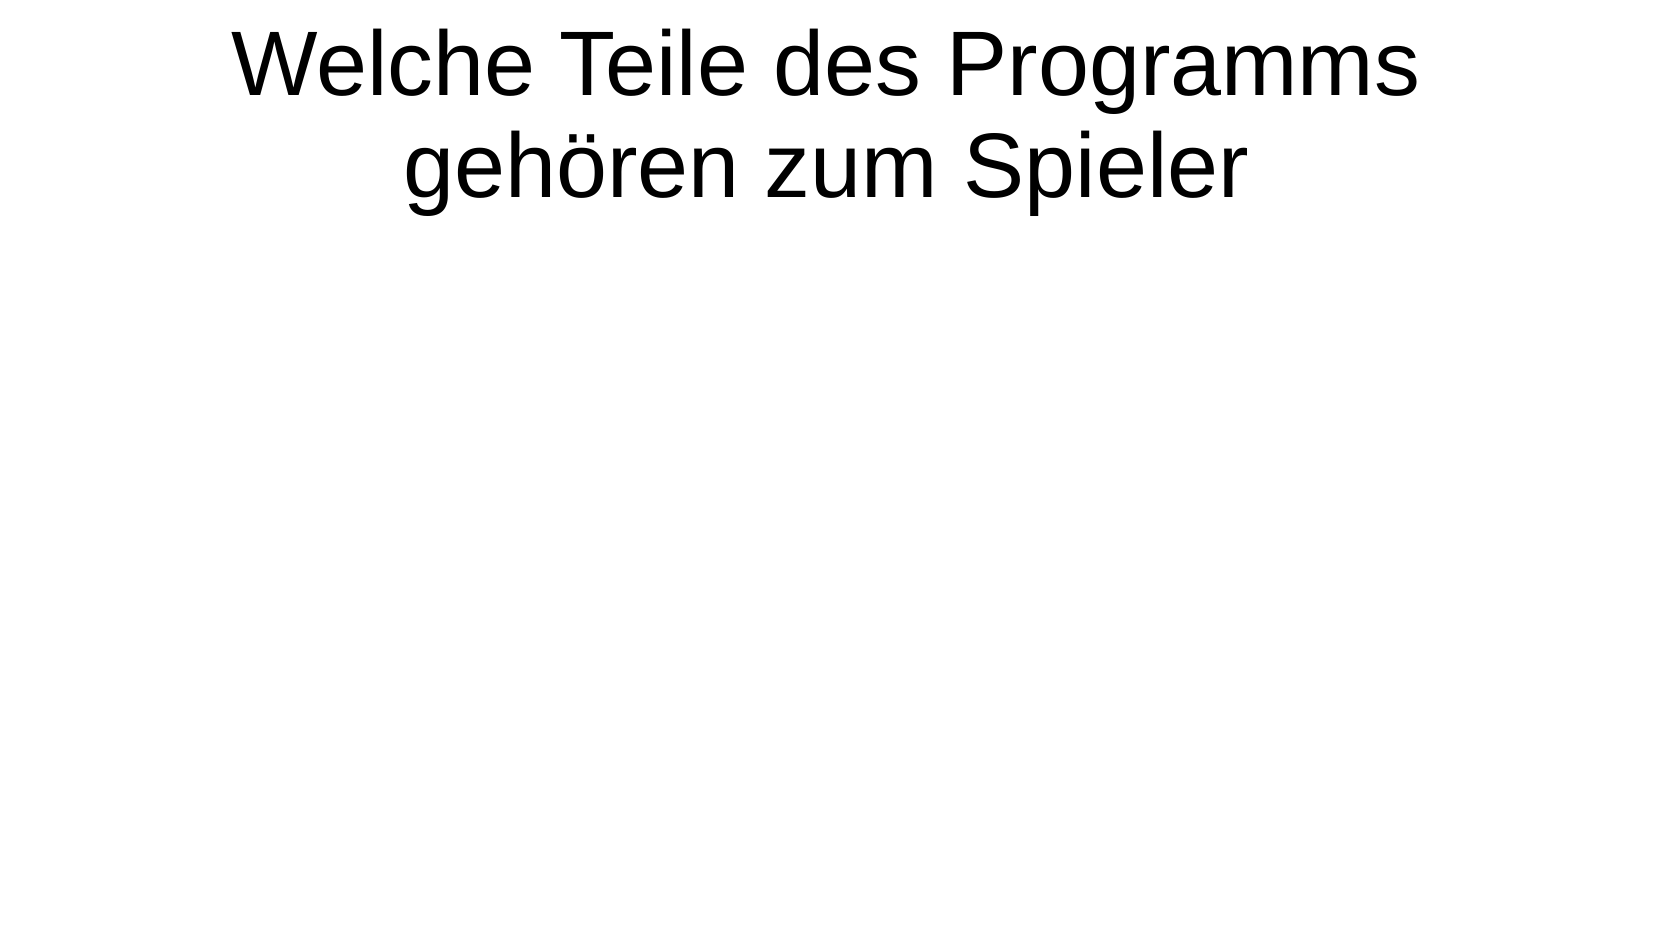

# Welche Teile des Programms gehören zum Spieler